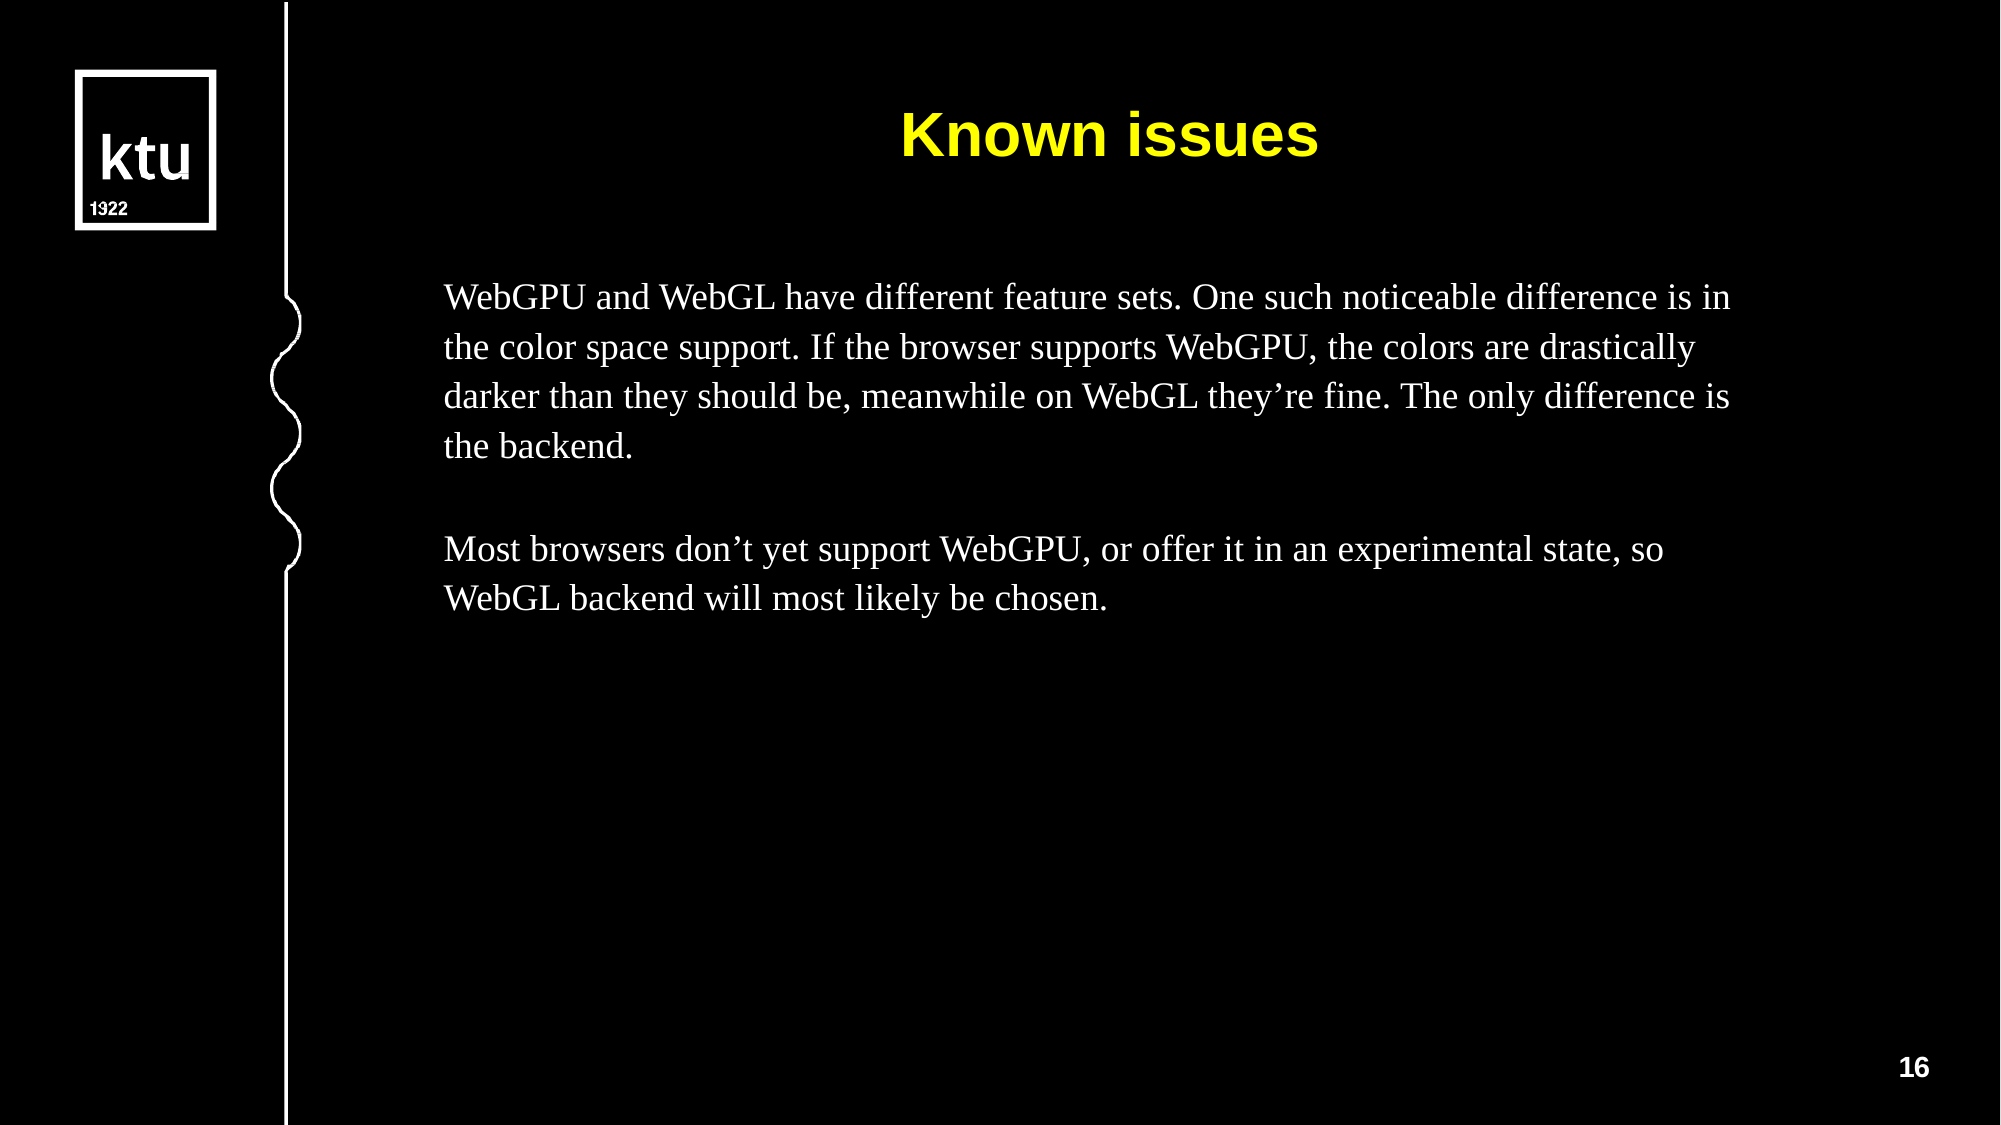

Known issues
# WebGPU and WebGL have different feature sets. One such noticeable difference is in the color space support. If the browser supports WebGPU, the colors are drastically darker than they should be, meanwhile on WebGL they’re fine. The only difference is the backend.
Most browsers don’t yet support WebGPU, or offer it in an experimental state, so WebGL backend will most likely be chosen.